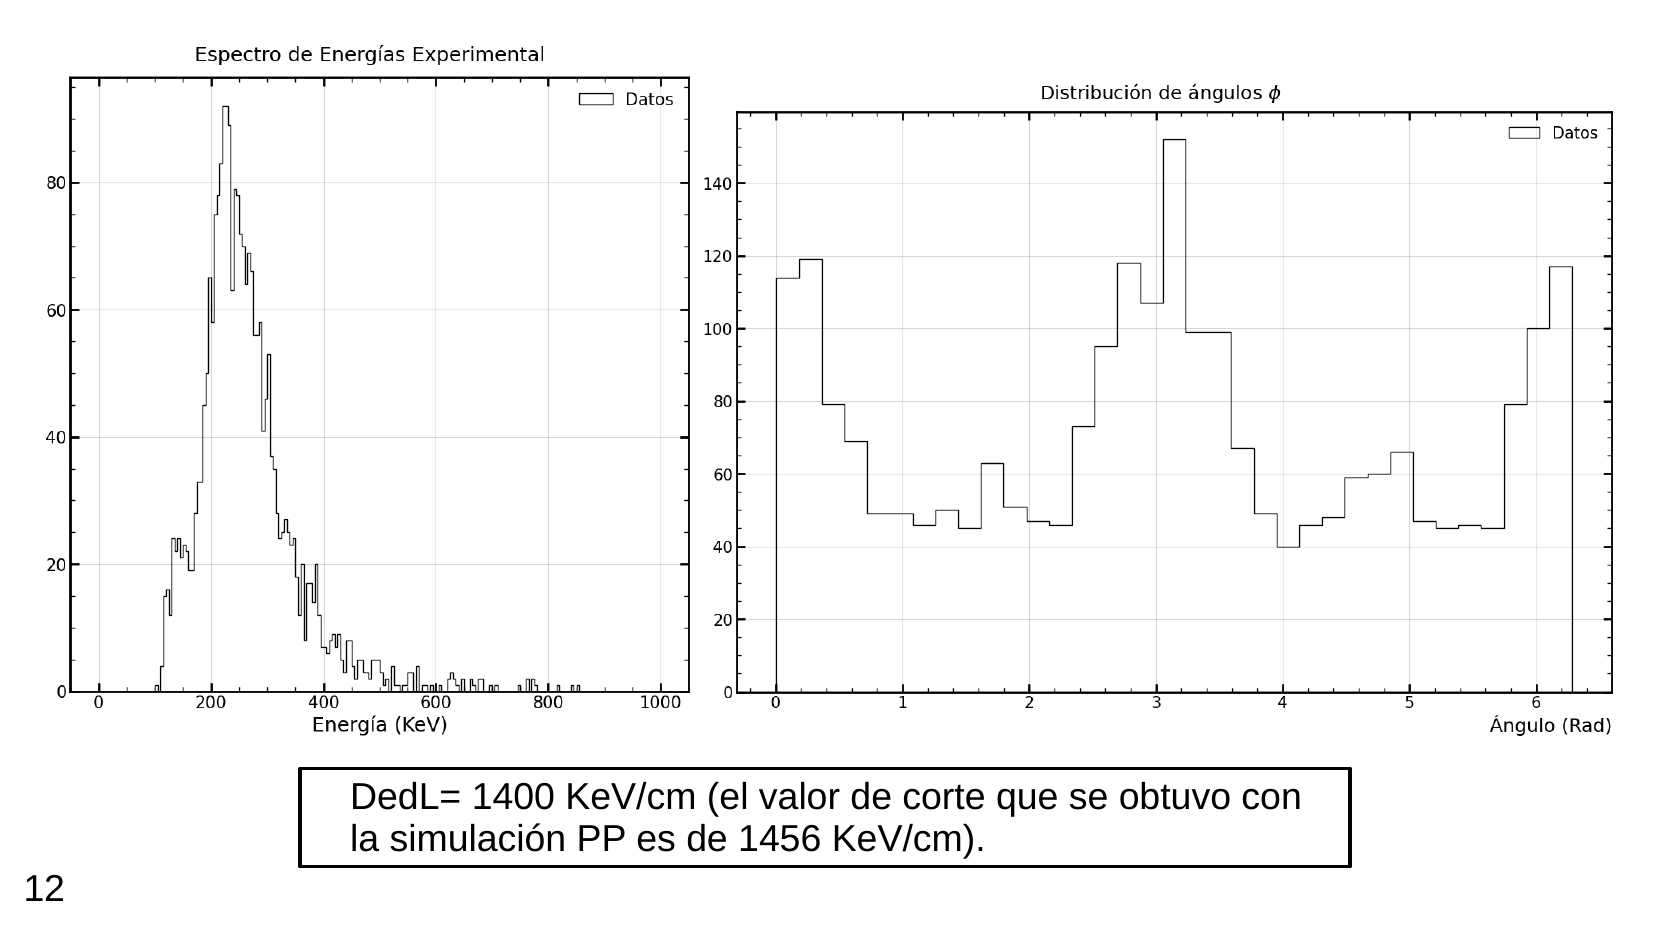

DedL= 1400 KeV/cm (el valor de corte que se obtuvo con la simulación PP es de 1456 KeV/cm).